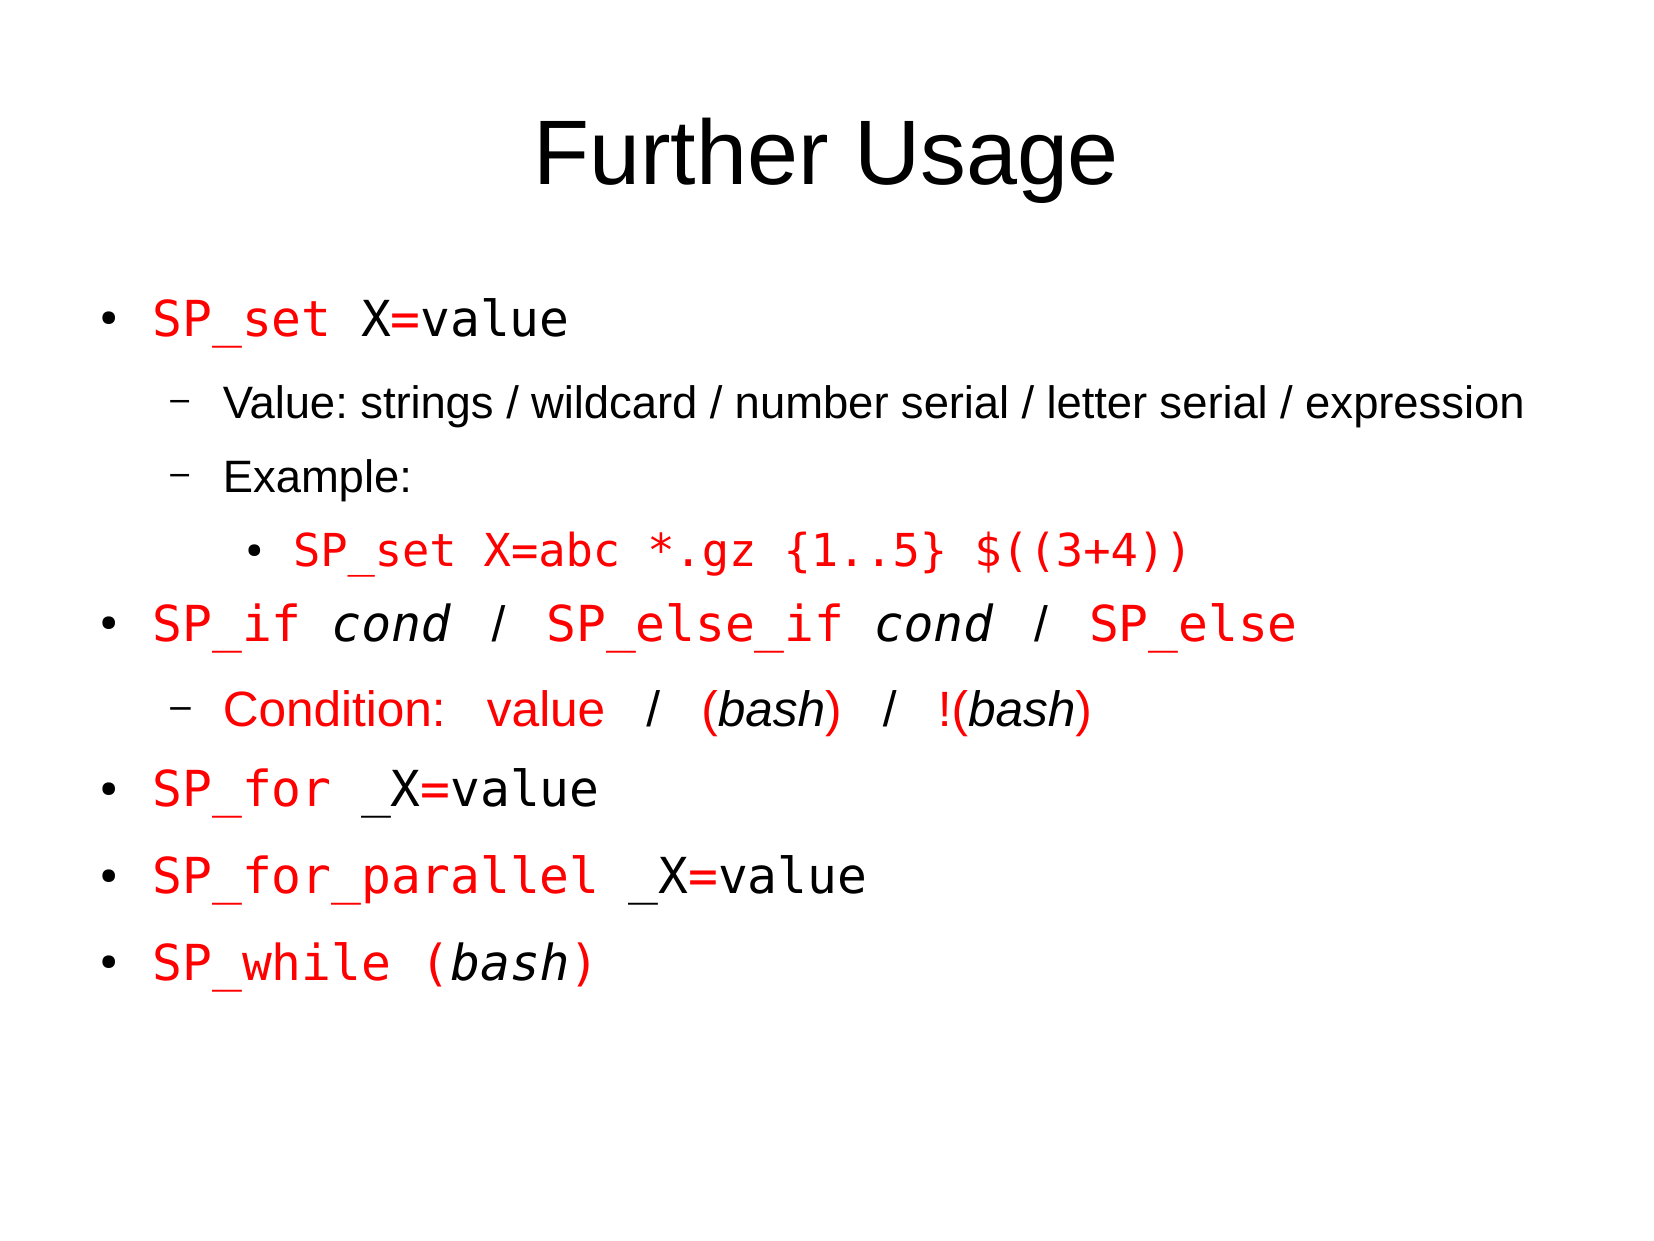

# Further Usage
SP_set X=value
Value: strings / wildcard / number serial / letter serial / expression
Example:
SP_set X=abc *.gz {1..5} $((3+4))
SP_if cond / SP_else_if cond / SP_else
Condition: value / (bash) / !(bash)
SP_for _X=value
SP_for_parallel _X=value
SP_while (bash)